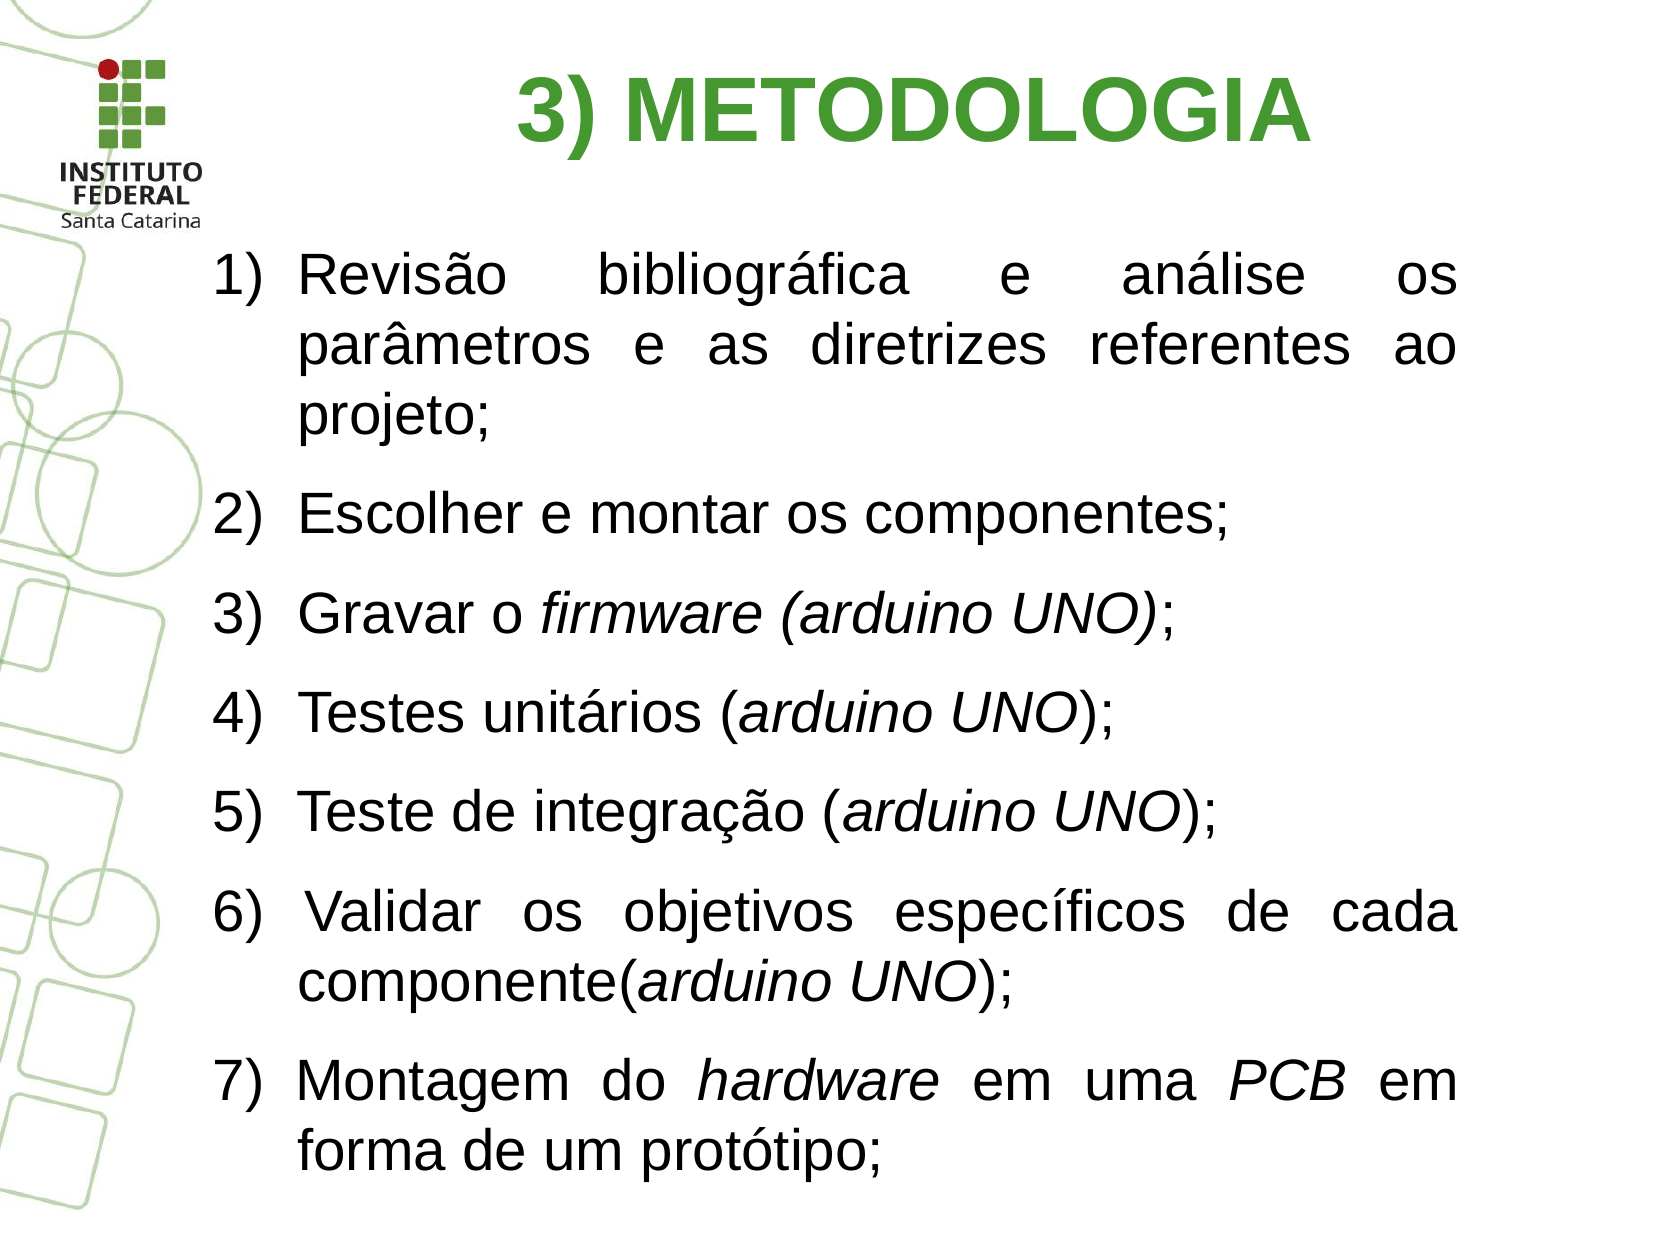

# 3) METODOLOGIA
1)	Revisão bibliográfica e análise os parâmetros e as diretrizes referentes ao projeto;
2)	Escolher e montar os componentes;
3) 	Gravar o firmware (arduino UNO);
4)	Testes unitários (arduino UNO);
5) Teste de integração (arduino UNO);
6) Validar os objetivos específicos de cada componente(arduino UNO);
7) Montagem do hardware em uma PCB em forma de um protótipo;